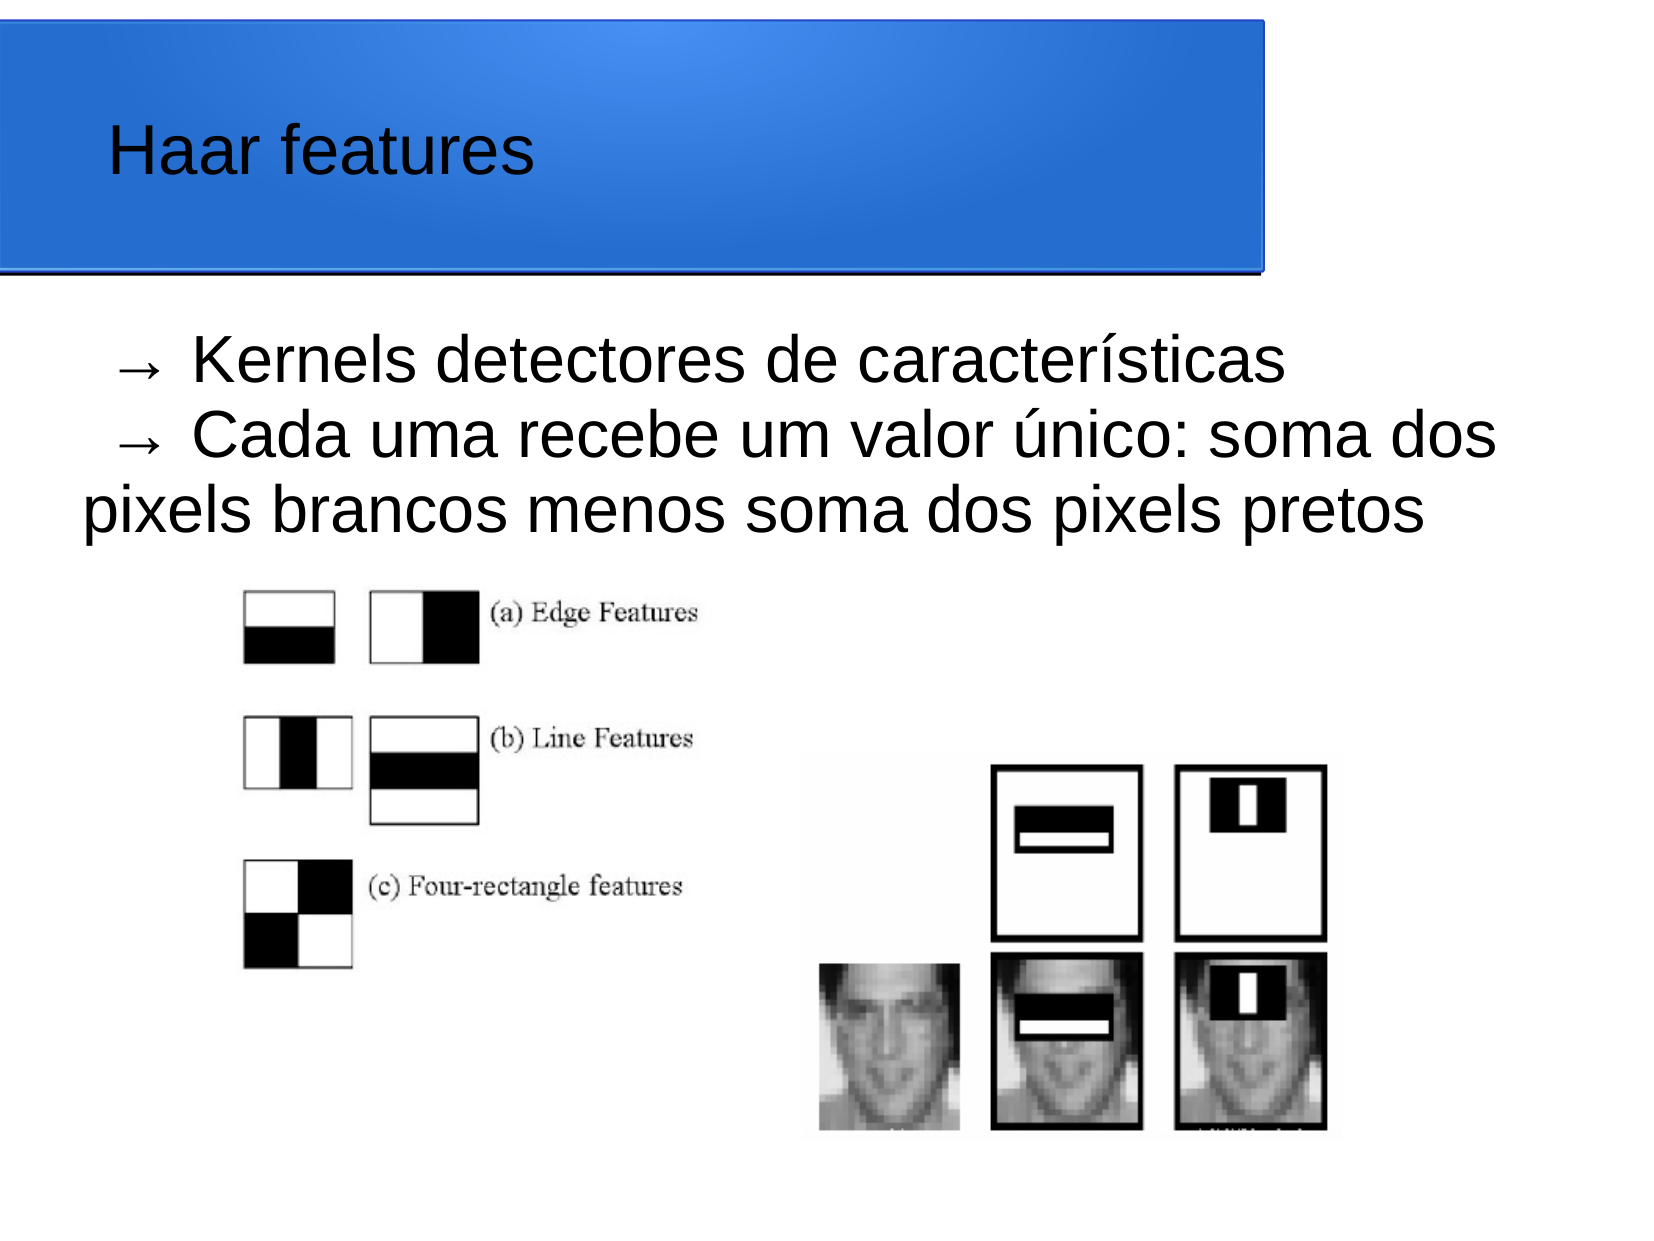

# Haar features
→ Kernels detectores de características
→ Cada uma recebe um valor único: soma dos pixels brancos menos soma dos pixels pretos